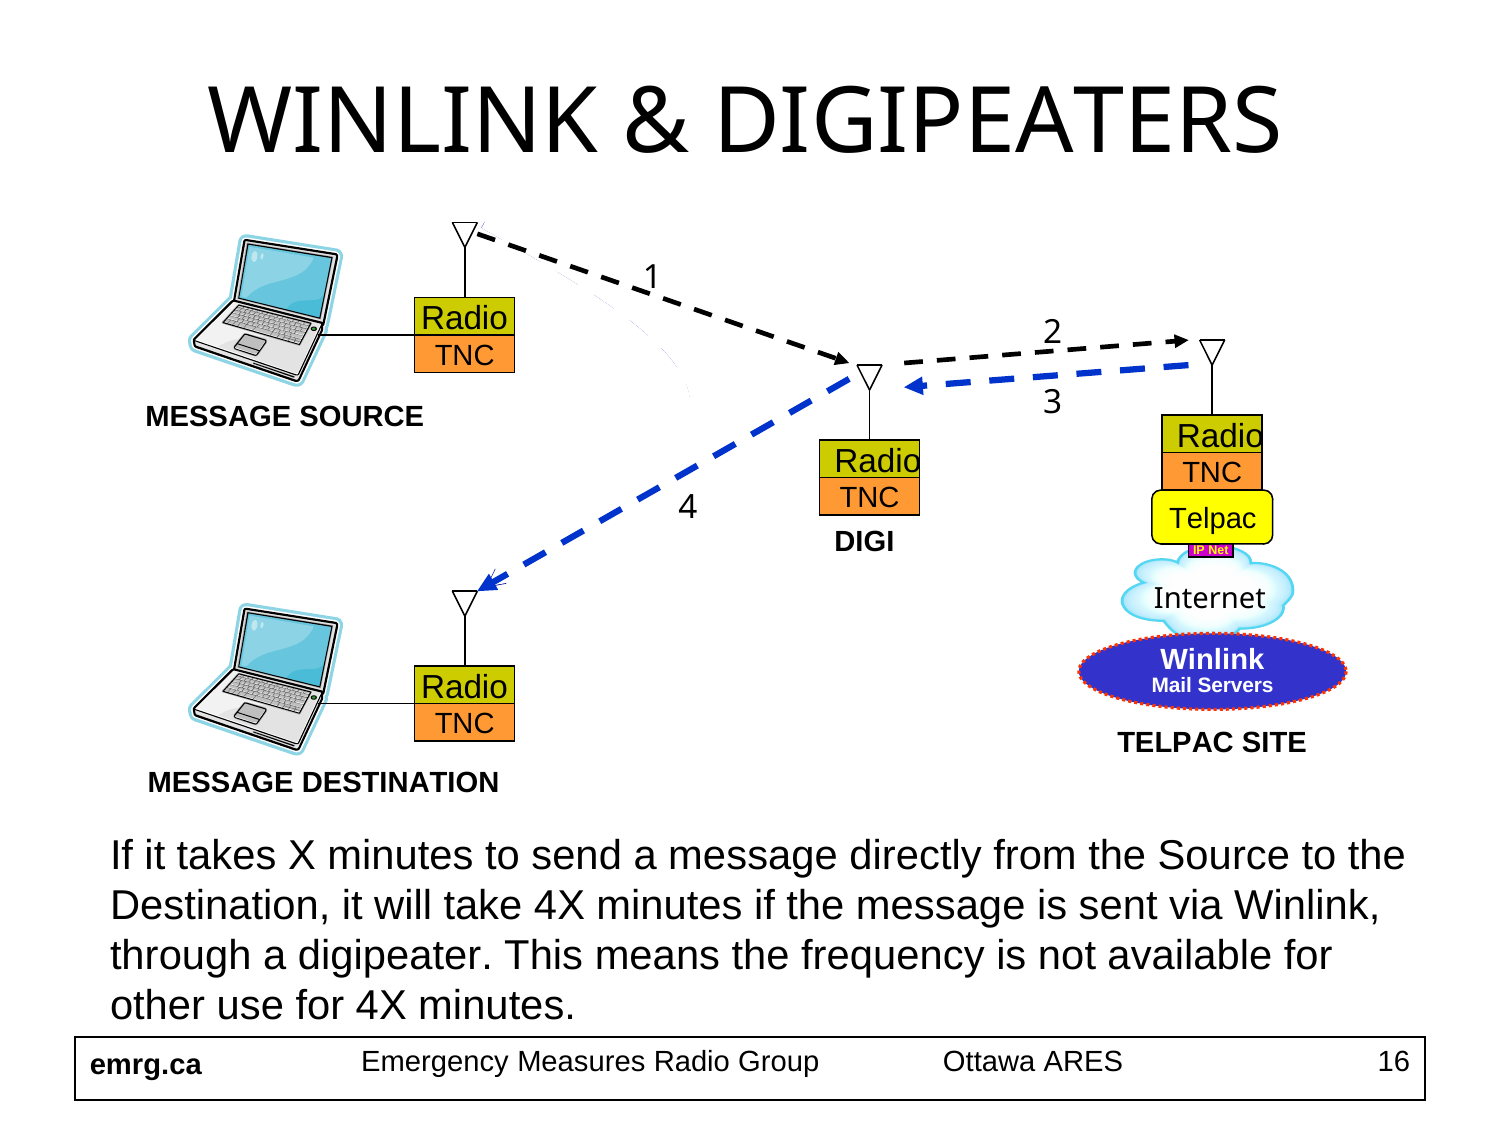

WINLINK & DIGIPEATERS
Radio
TNC
MESSAGE SOURCE
Radio
TNC
DIGI
1
2
Radio
TNC
Telpac
IP Net
Internet
Winlink
Mail Servers
TELPAC SITE
3
4
Radio
TNC
MESSAGE DESTINATION
If it takes X minutes to send a message directly from the Source to the Destination, it will take 4X minutes if the message is sent via Winlink, through a digipeater. This means the frequency is not available for other use for 4X minutes.
Emergency Measures Radio Group Ottawa ARES
16